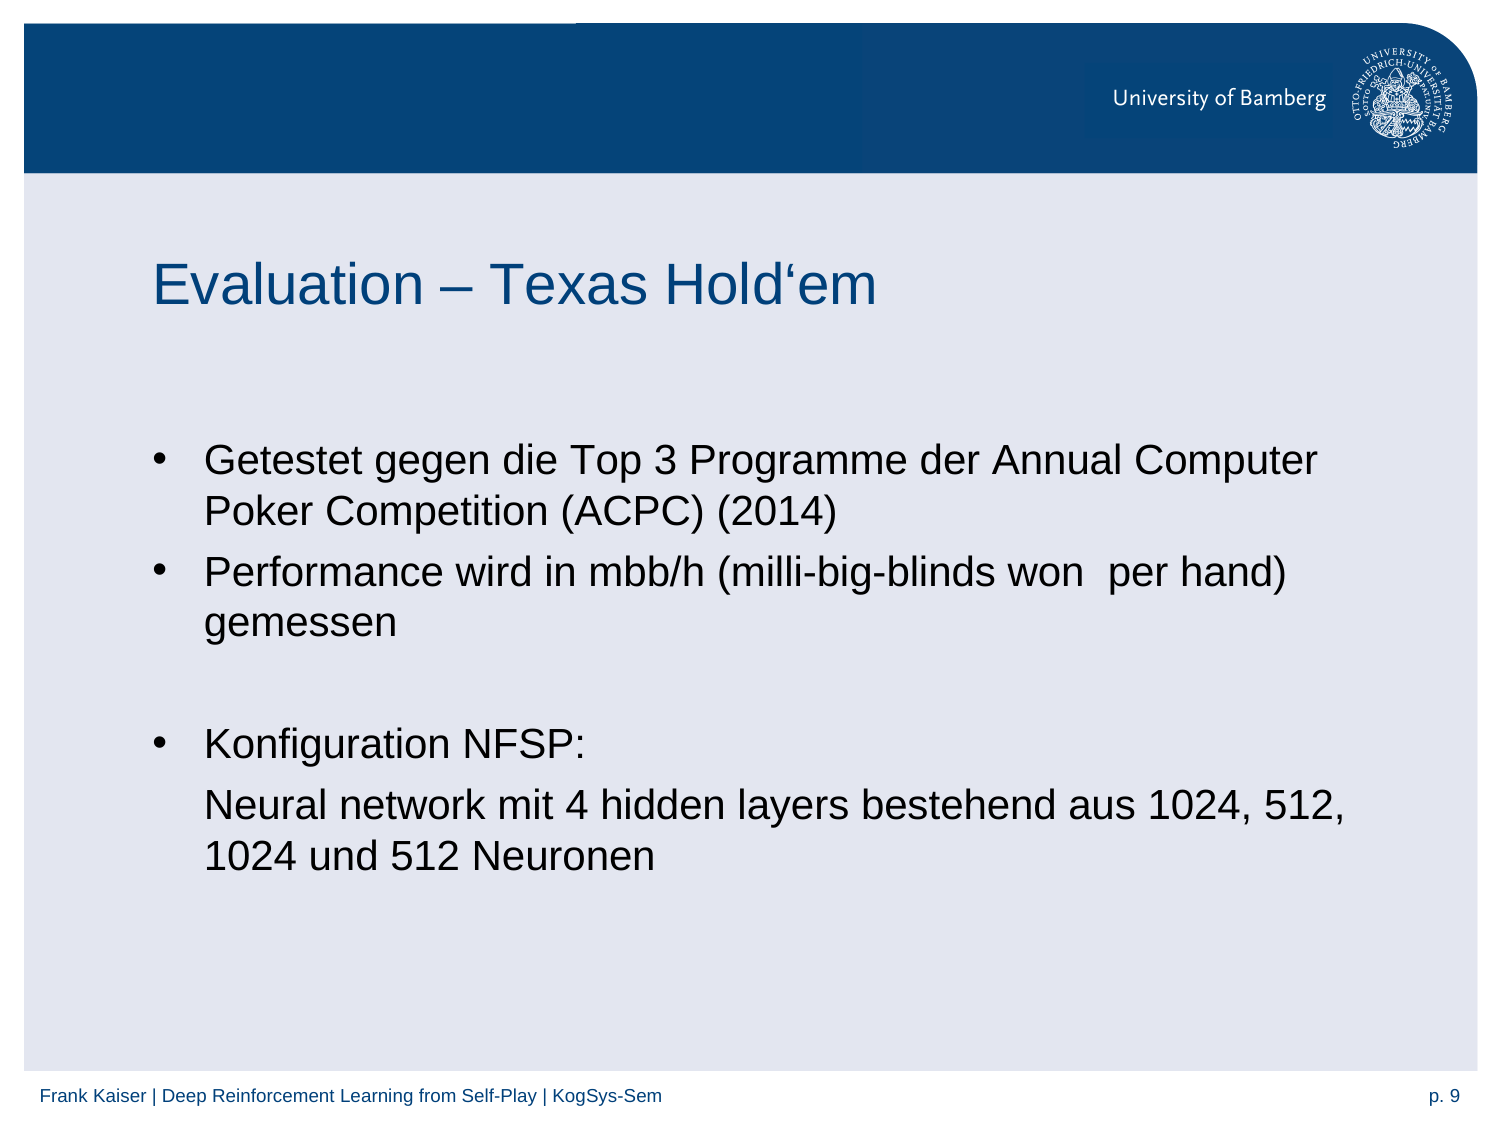

# Evaluation – Texas Hold‘em
Getestet gegen die Top 3 Programme der Annual Computer Poker Competition (ACPC) (2014)
Performance wird in mbb/h (milli-big-blinds won per hand) gemessen
Konfiguration NFSP:
Neural network mit 4 hidden layers bestehend aus 1024, 512, 1024 und 512 Neuronen